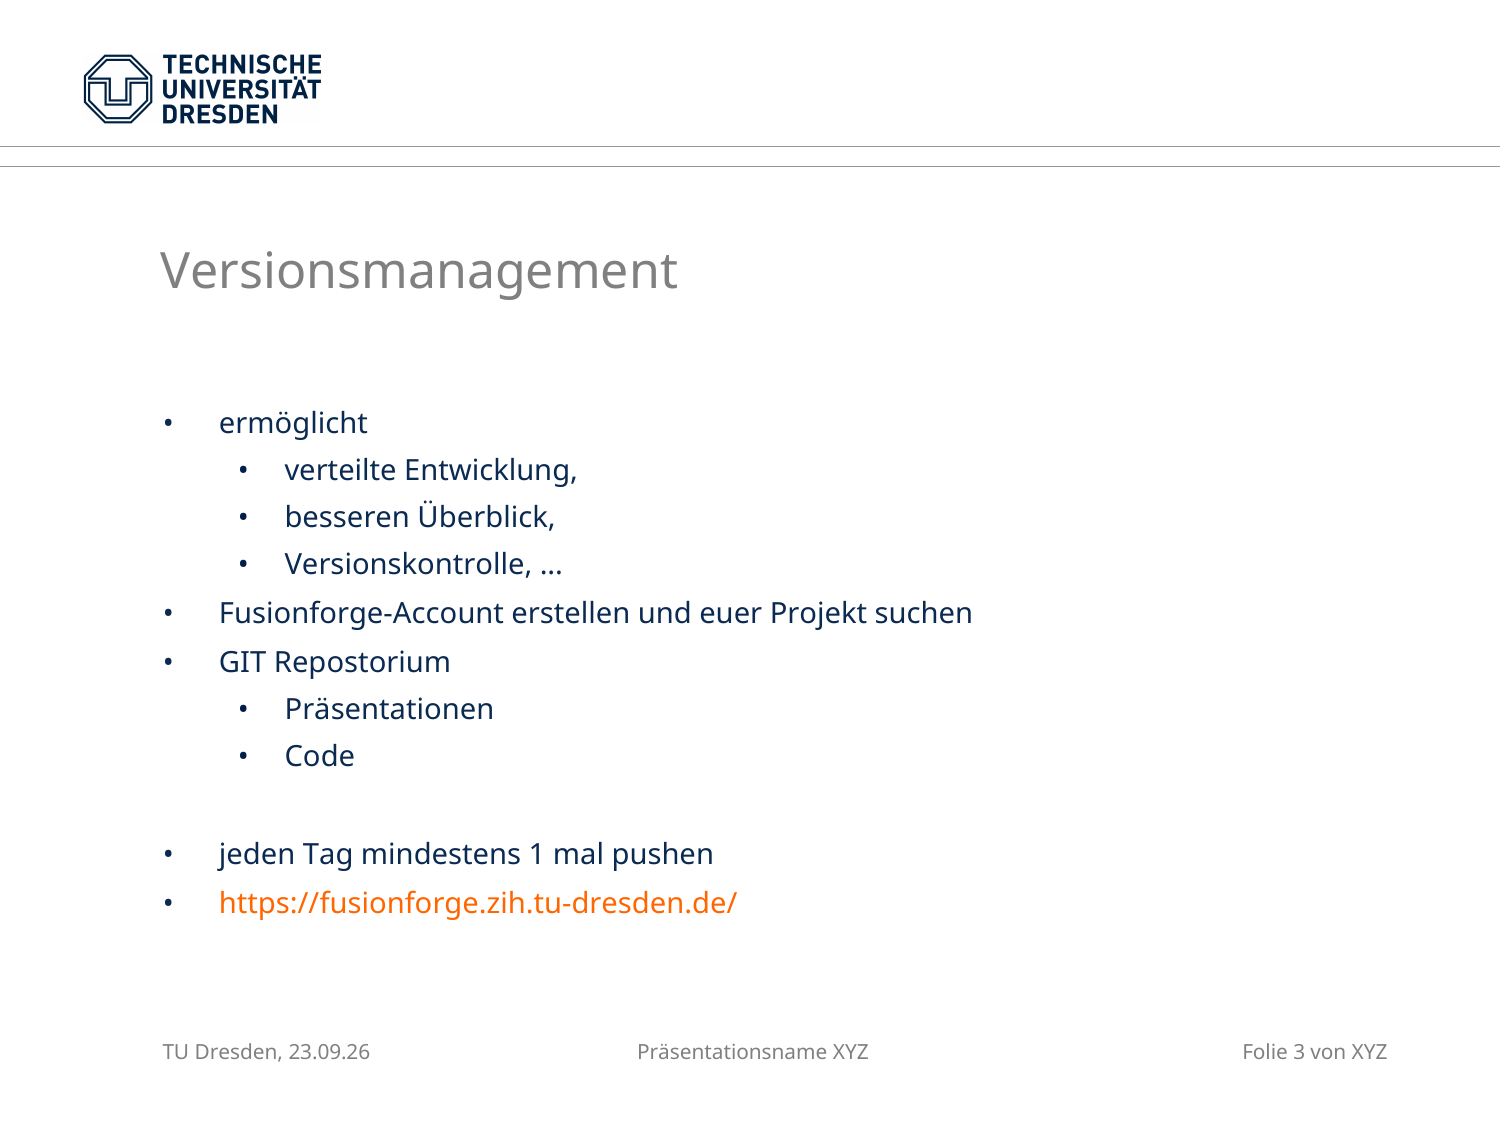

# Versionsmanagement
ermöglicht
verteilte Entwicklung,
besseren Überblick,
Versionskontrolle, ...
Fusionforge-Account erstellen und euer Projekt suchen
GIT Repostorium
Präsentationen
Code
jeden Tag mindestens 1 mal pushen
https://fusionforge.zih.tu-dresden.de/
3